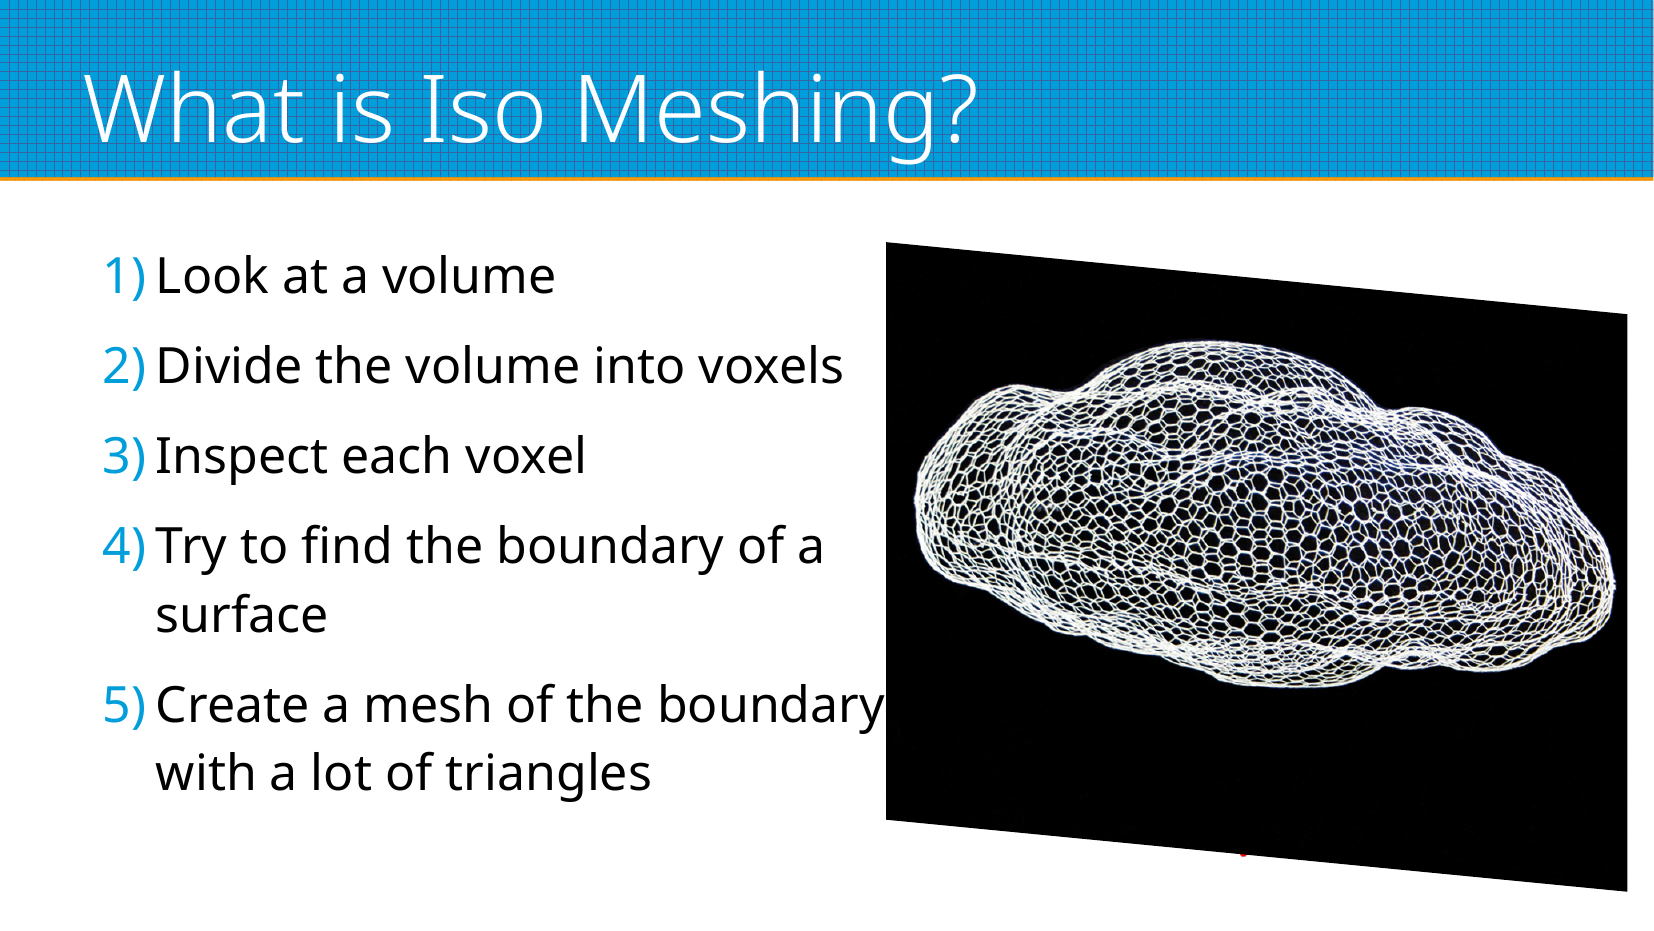

What is Iso Meshing?
# Look at a volume
Divide the volume into voxels
Inspect each voxel
Try to find the boundary of a surface
Create a mesh of the boundary with a lot of triangles